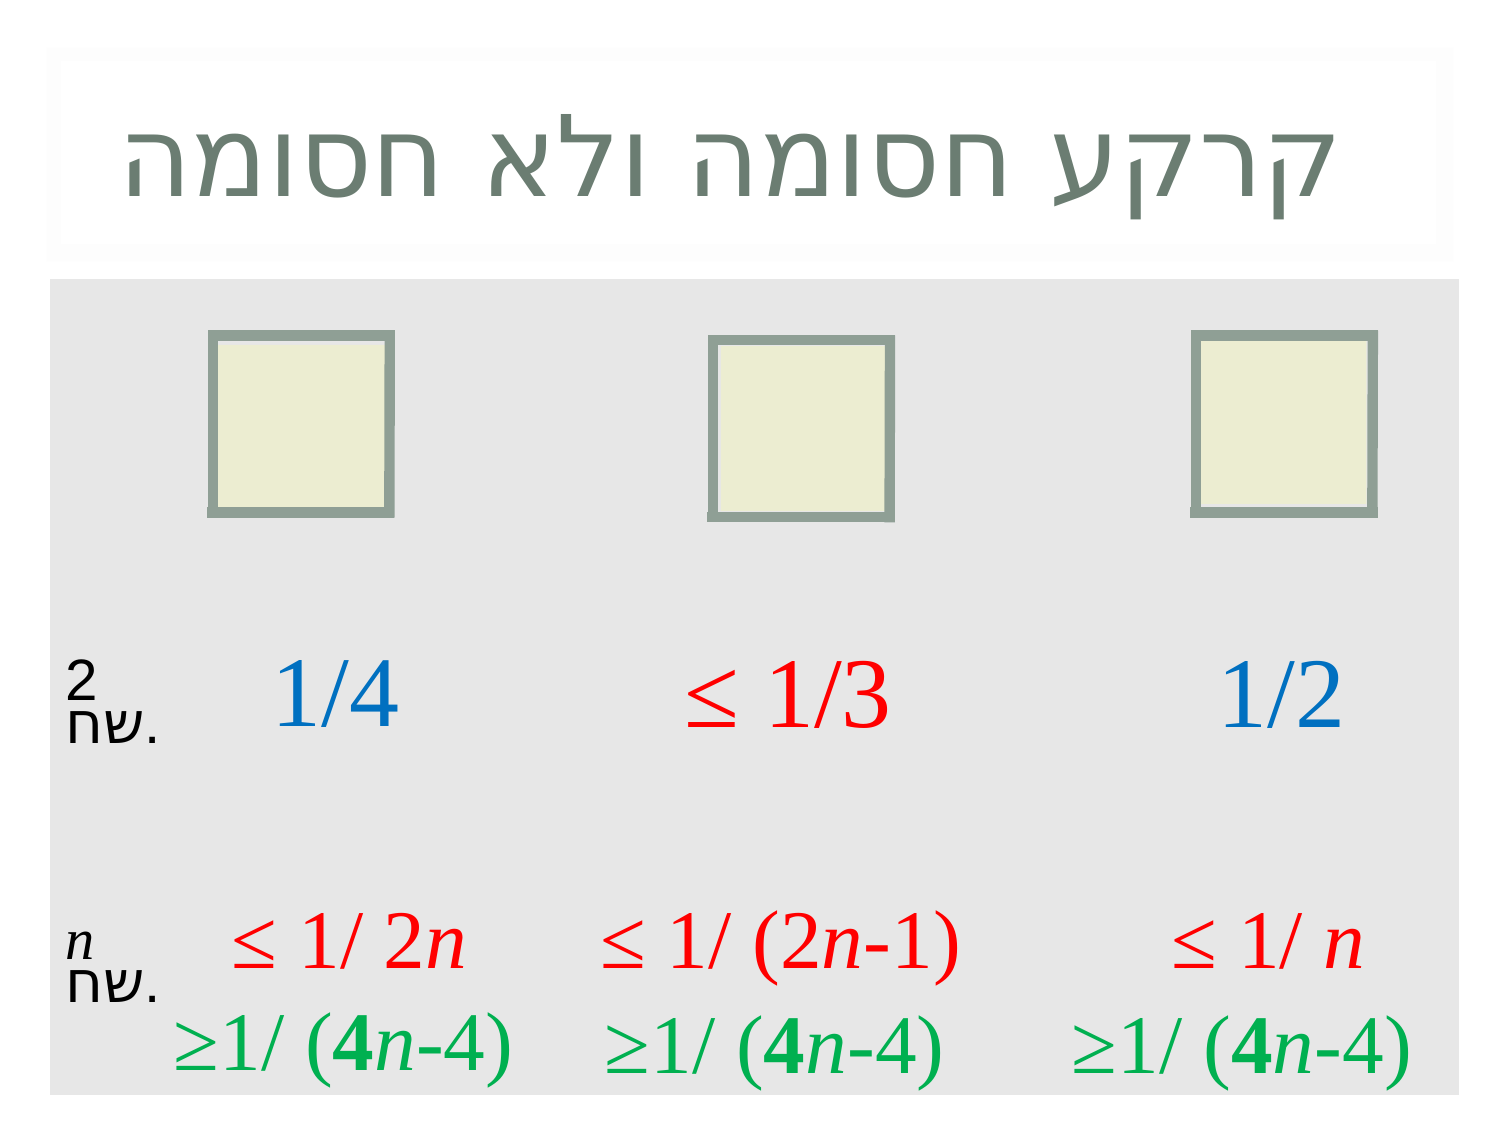

קרקע חסומה ולא חסומה
| | | | |
| --- | --- | --- | --- |
| 2 שח. | | | |
| n שח. | | | |
1/4
≤ 1/3
1/2
≤ 1/ 2n
≤ 1/ (2n-1)
≤ 1/ n
≥1/ (4n-4)
≥1/ (4n-4)
≥1/ (4n-4)